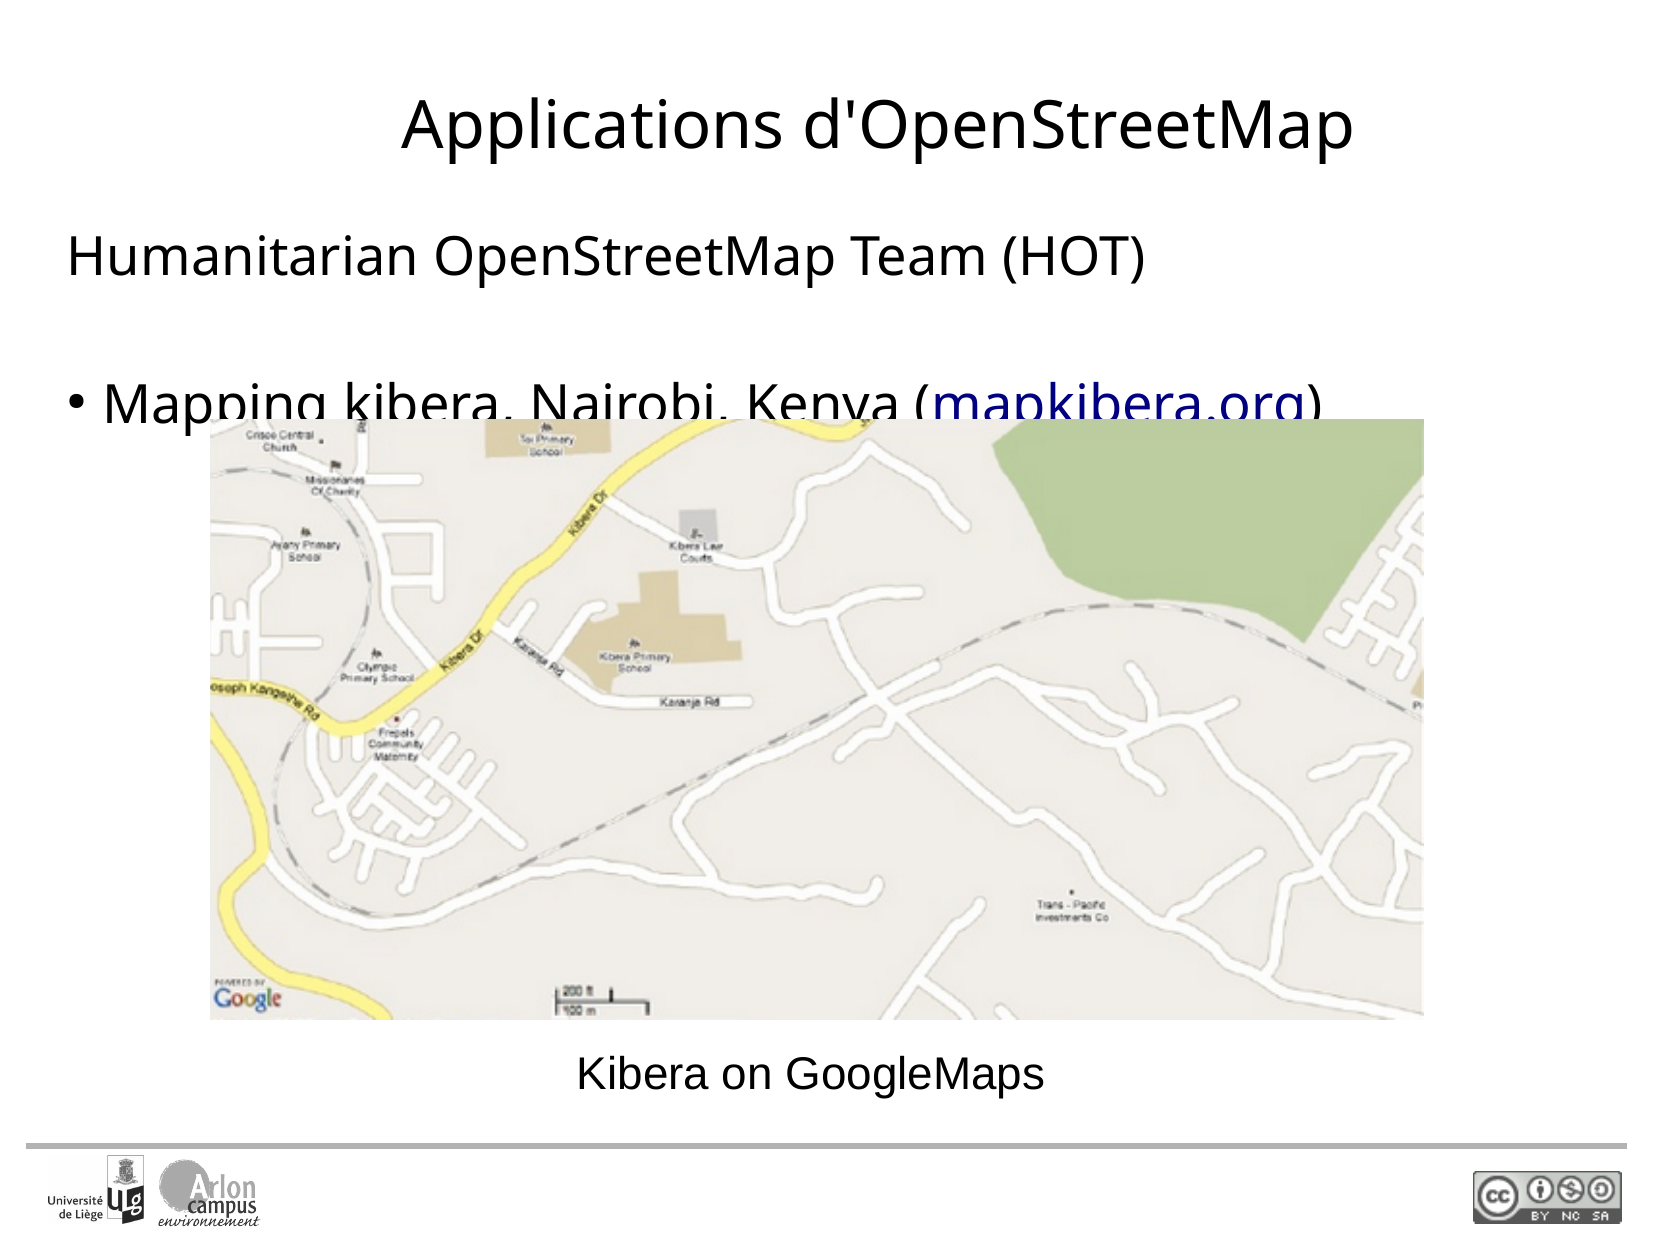

# Applications d'OpenStreetMap
Humanitarian OpenStreetMap Team (HOT)
Mapping kibera, Nairobi, Kenya (mapkibera.org)
Kibera on GoogleMaps